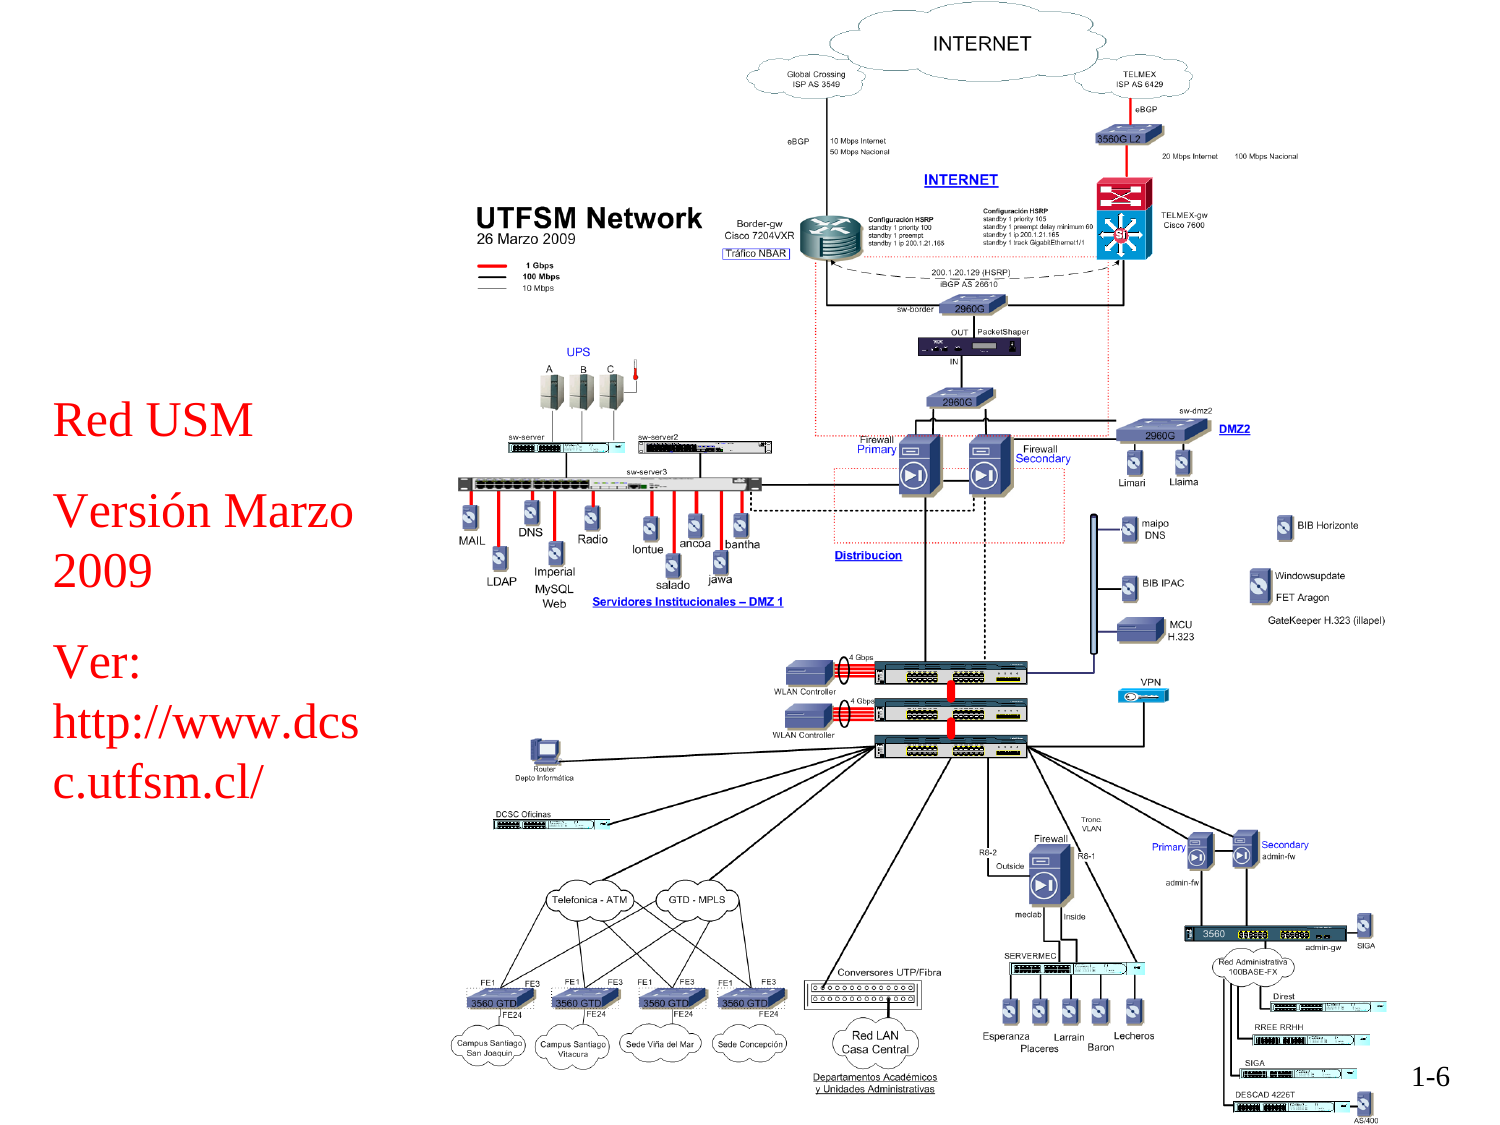

Red USM
Versión Marzo 2009
Ver: http://www.dcsc.utfsm.cl/
 Introducción